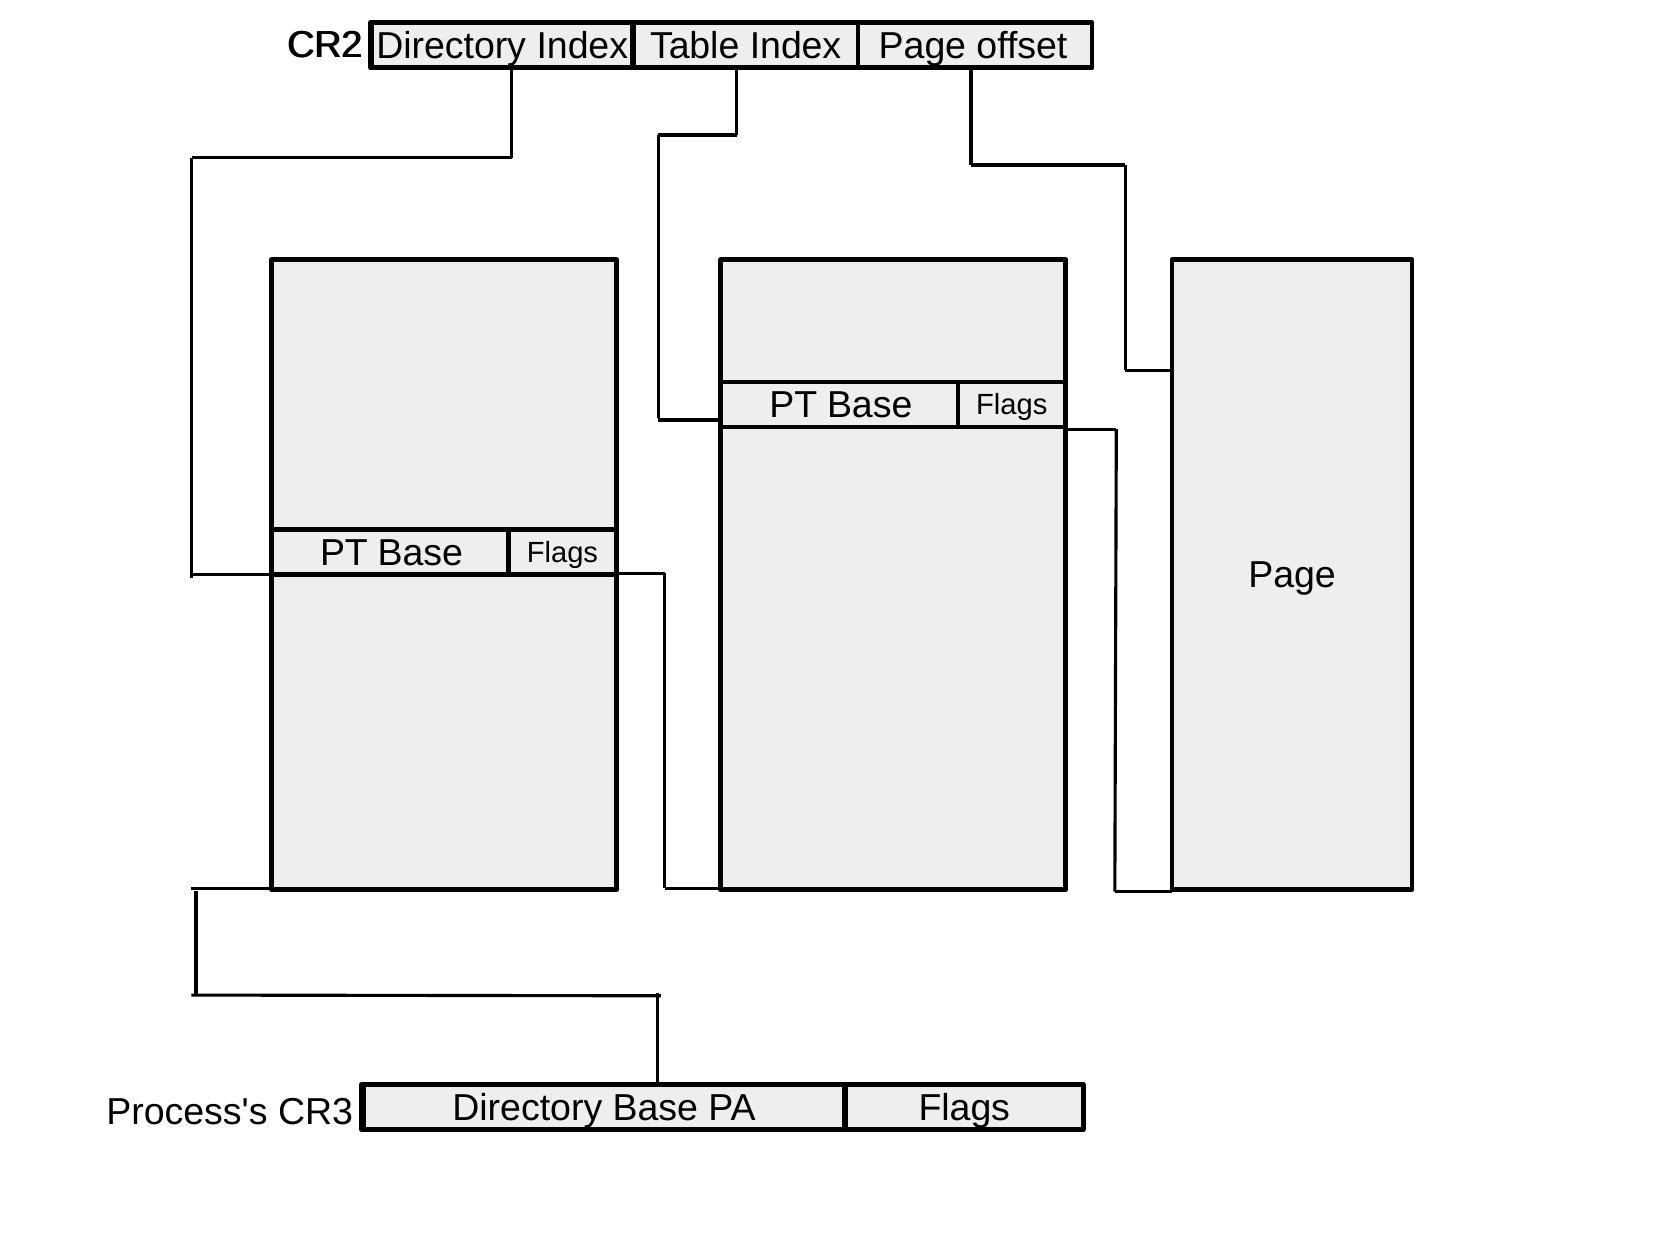

CR2
CR2
Directory Index
Directory Index
Table Index
Table Index
Page offset
Page offset
Page
PT Base
Flags
PT Base
Flags
Process's CR3
Directory Index
Directory Base PA
Page offset
Flags